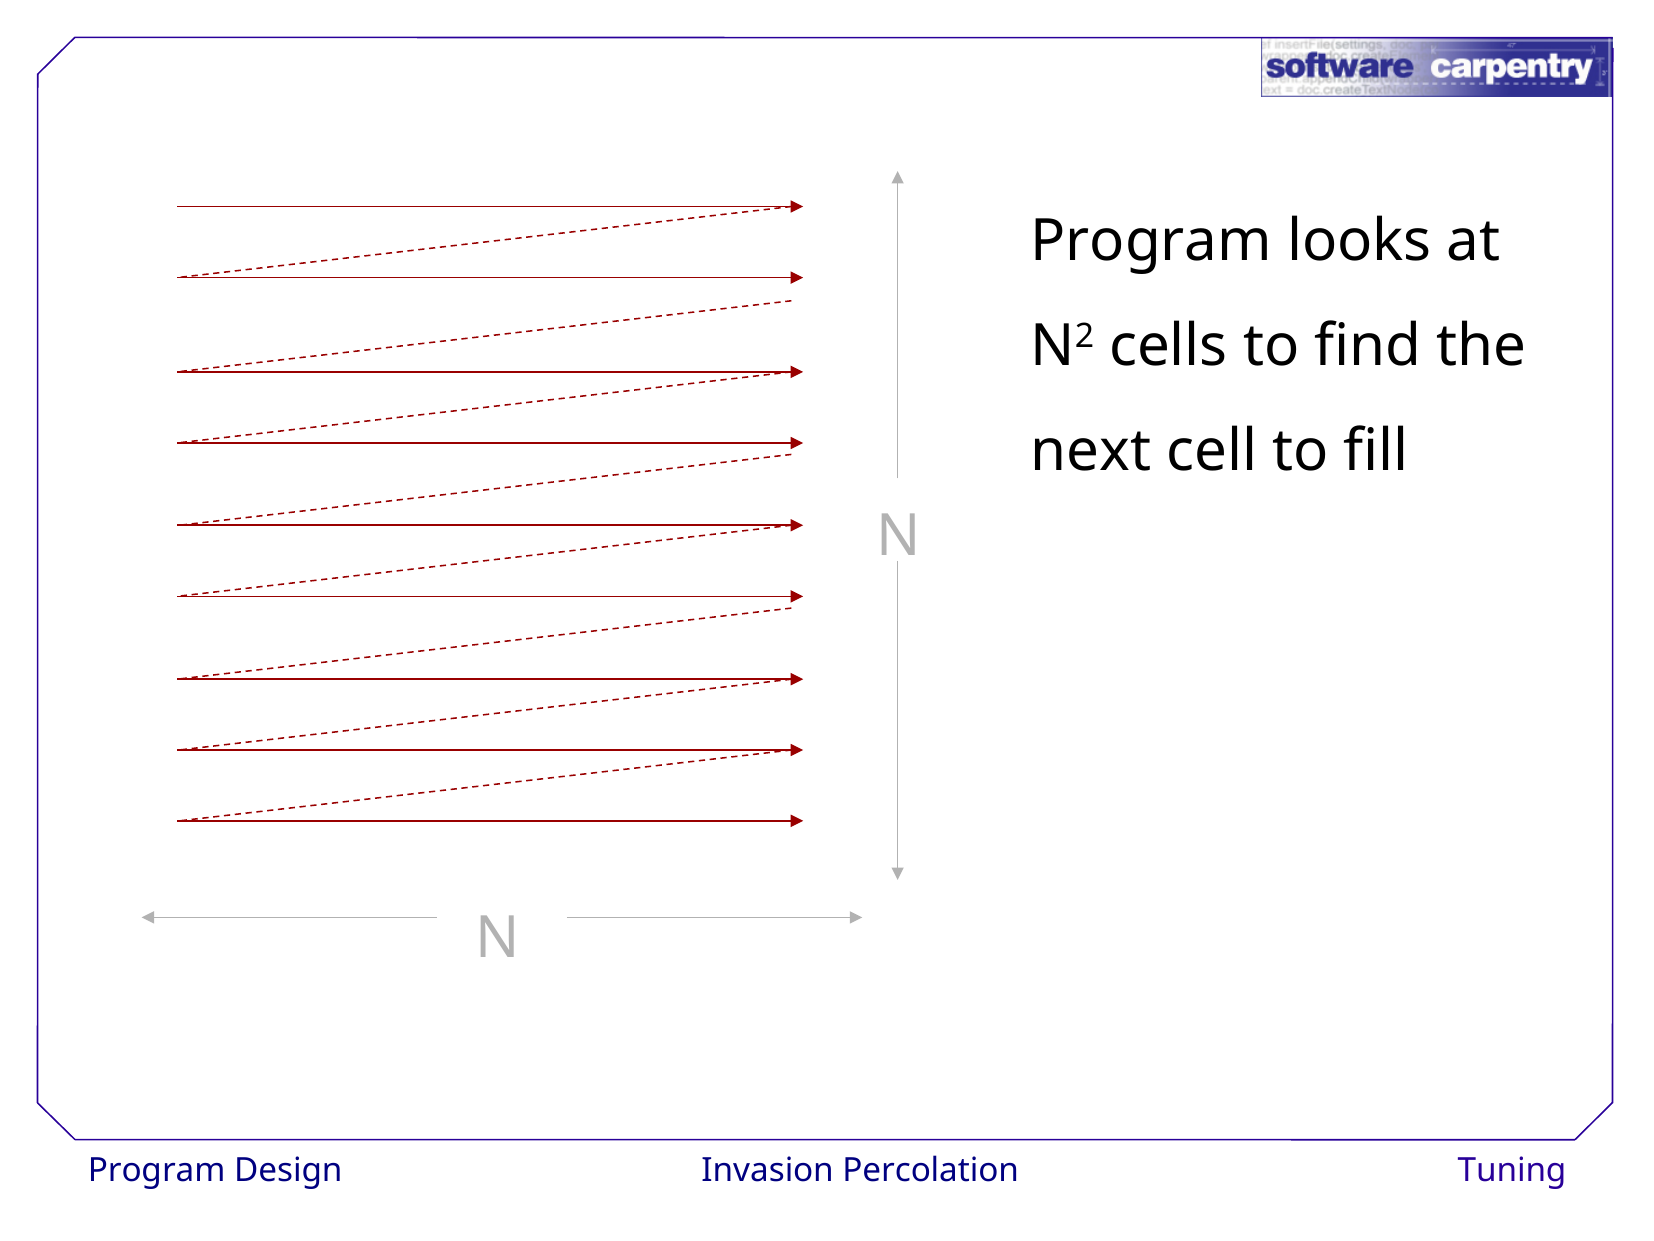

Program looks at
N2 cells to find the
next cell to fill
| | | | | | | | | |
| --- | --- | --- | --- | --- | --- | --- | --- | --- |
| | | | | | | | | |
| | | | | | | | | |
| | | | | | | | | |
| | | | | | | | | |
| | | | | | | | | |
| | | | | | | | | |
| | | | | | | | | |
| | | | | | | | | |
N
N